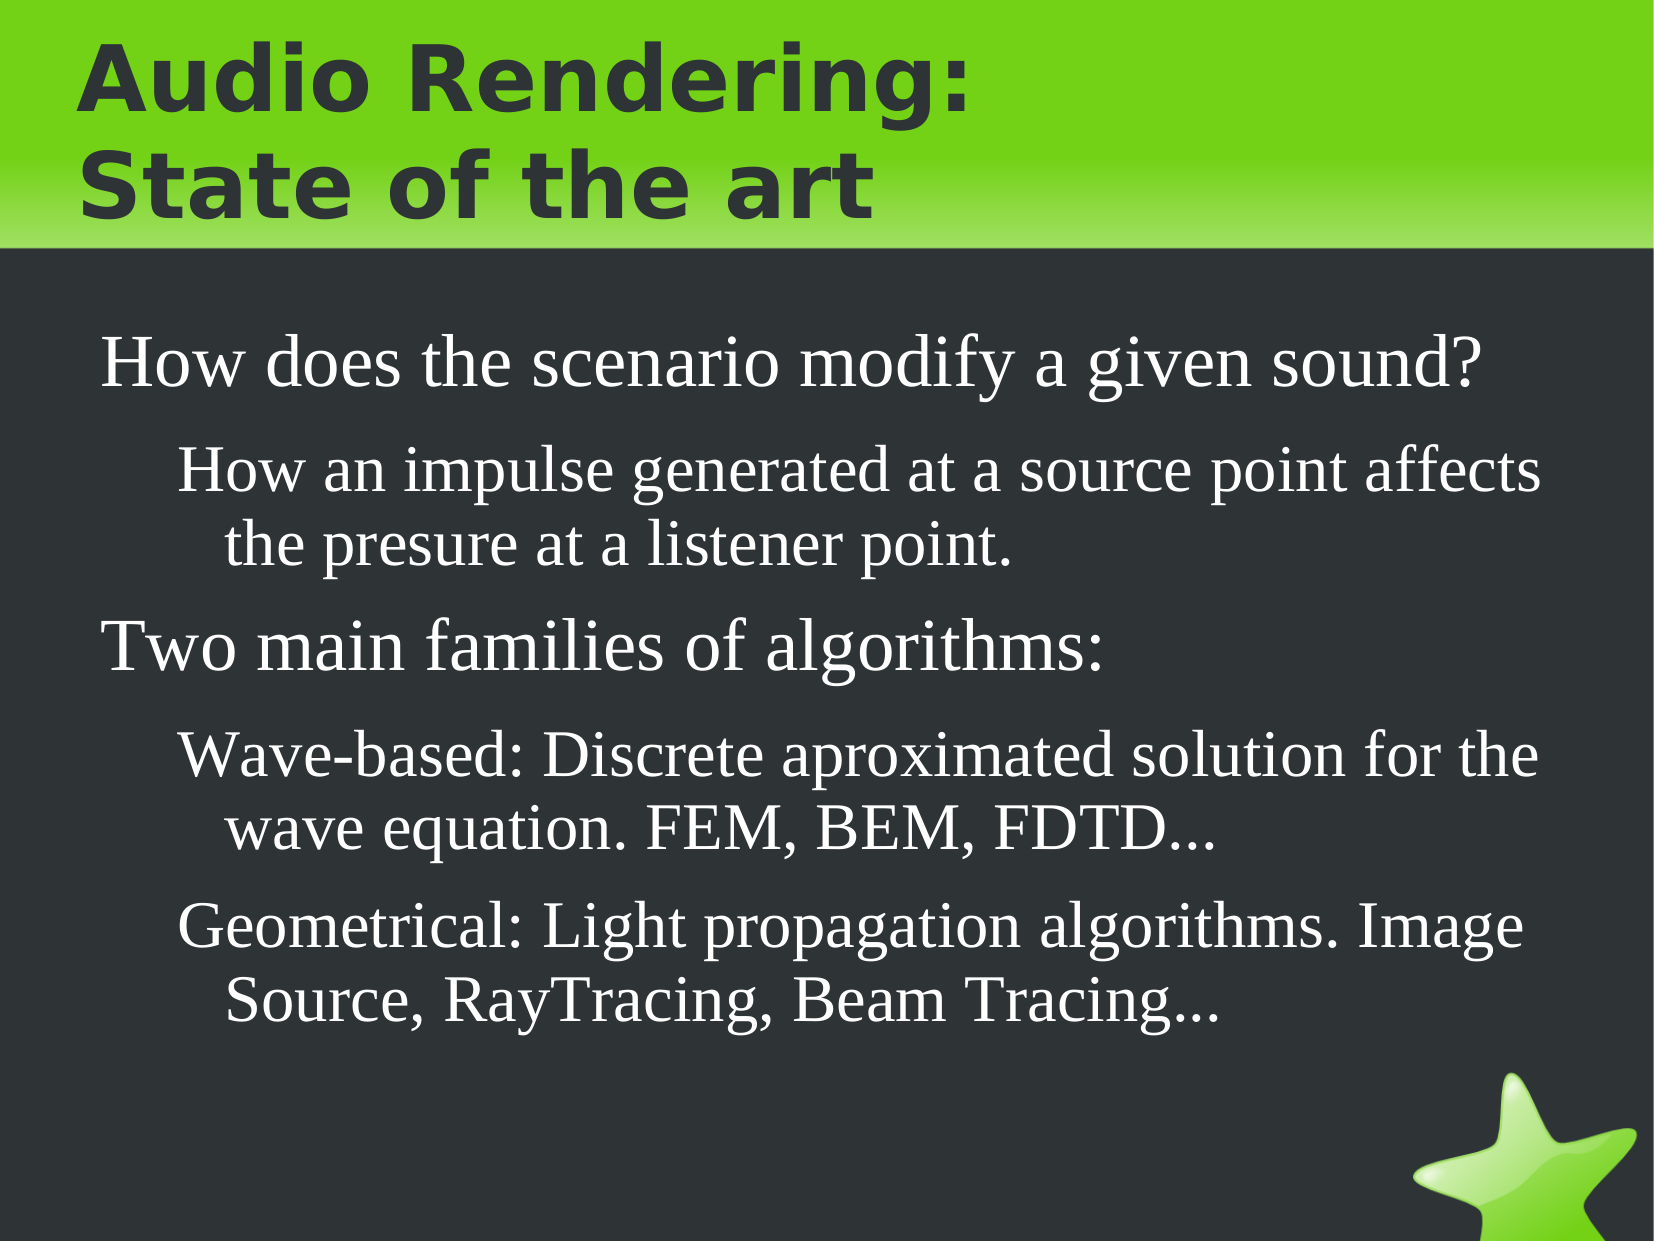

# Audio Rendering: State of the art
How does the scenario modify a given sound?
How an impulse generated at a source point affects the presure at a listener point.
Two main families of algorithms:
Wave-based: Discrete aproximated solution for the wave equation. FEM, BEM, FDTD...
Geometrical: Light propagation algorithms. Image Source, RayTracing, Beam Tracing...